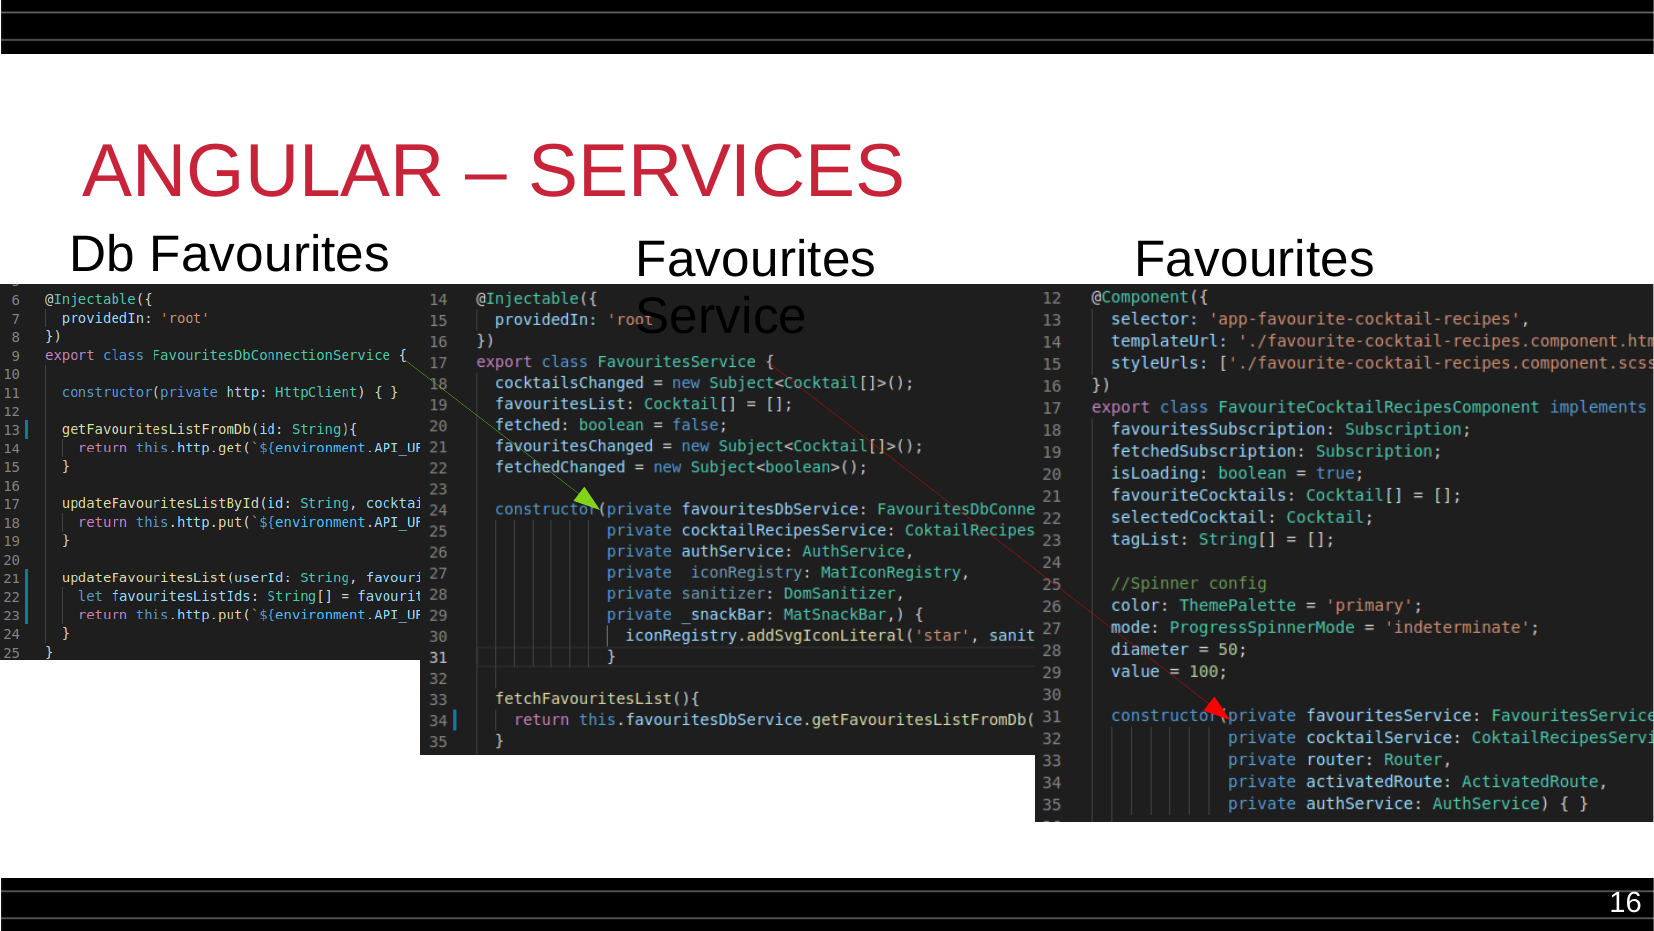

# ANGULAR – SERVICES
Db Favourites Service
Favourites Service
Favourites Component